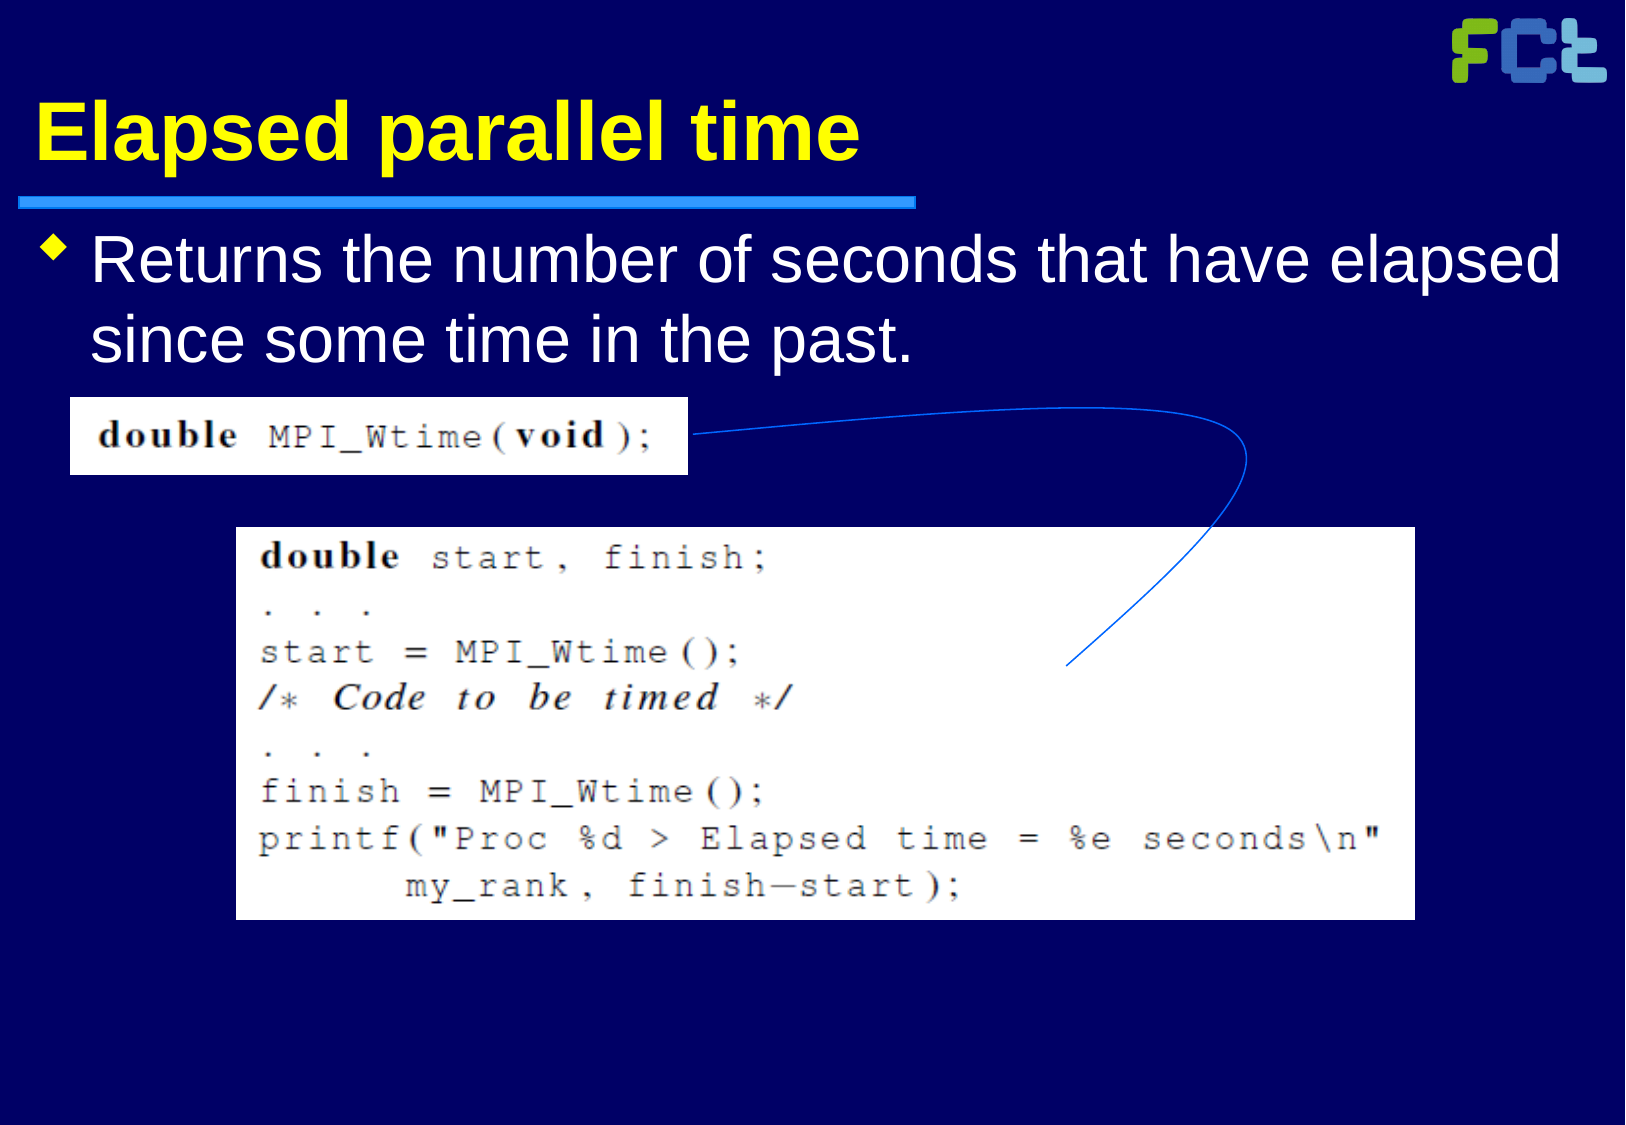

# Elapsed parallel time
Returns the number of seconds that have elapsed since some time in the past.